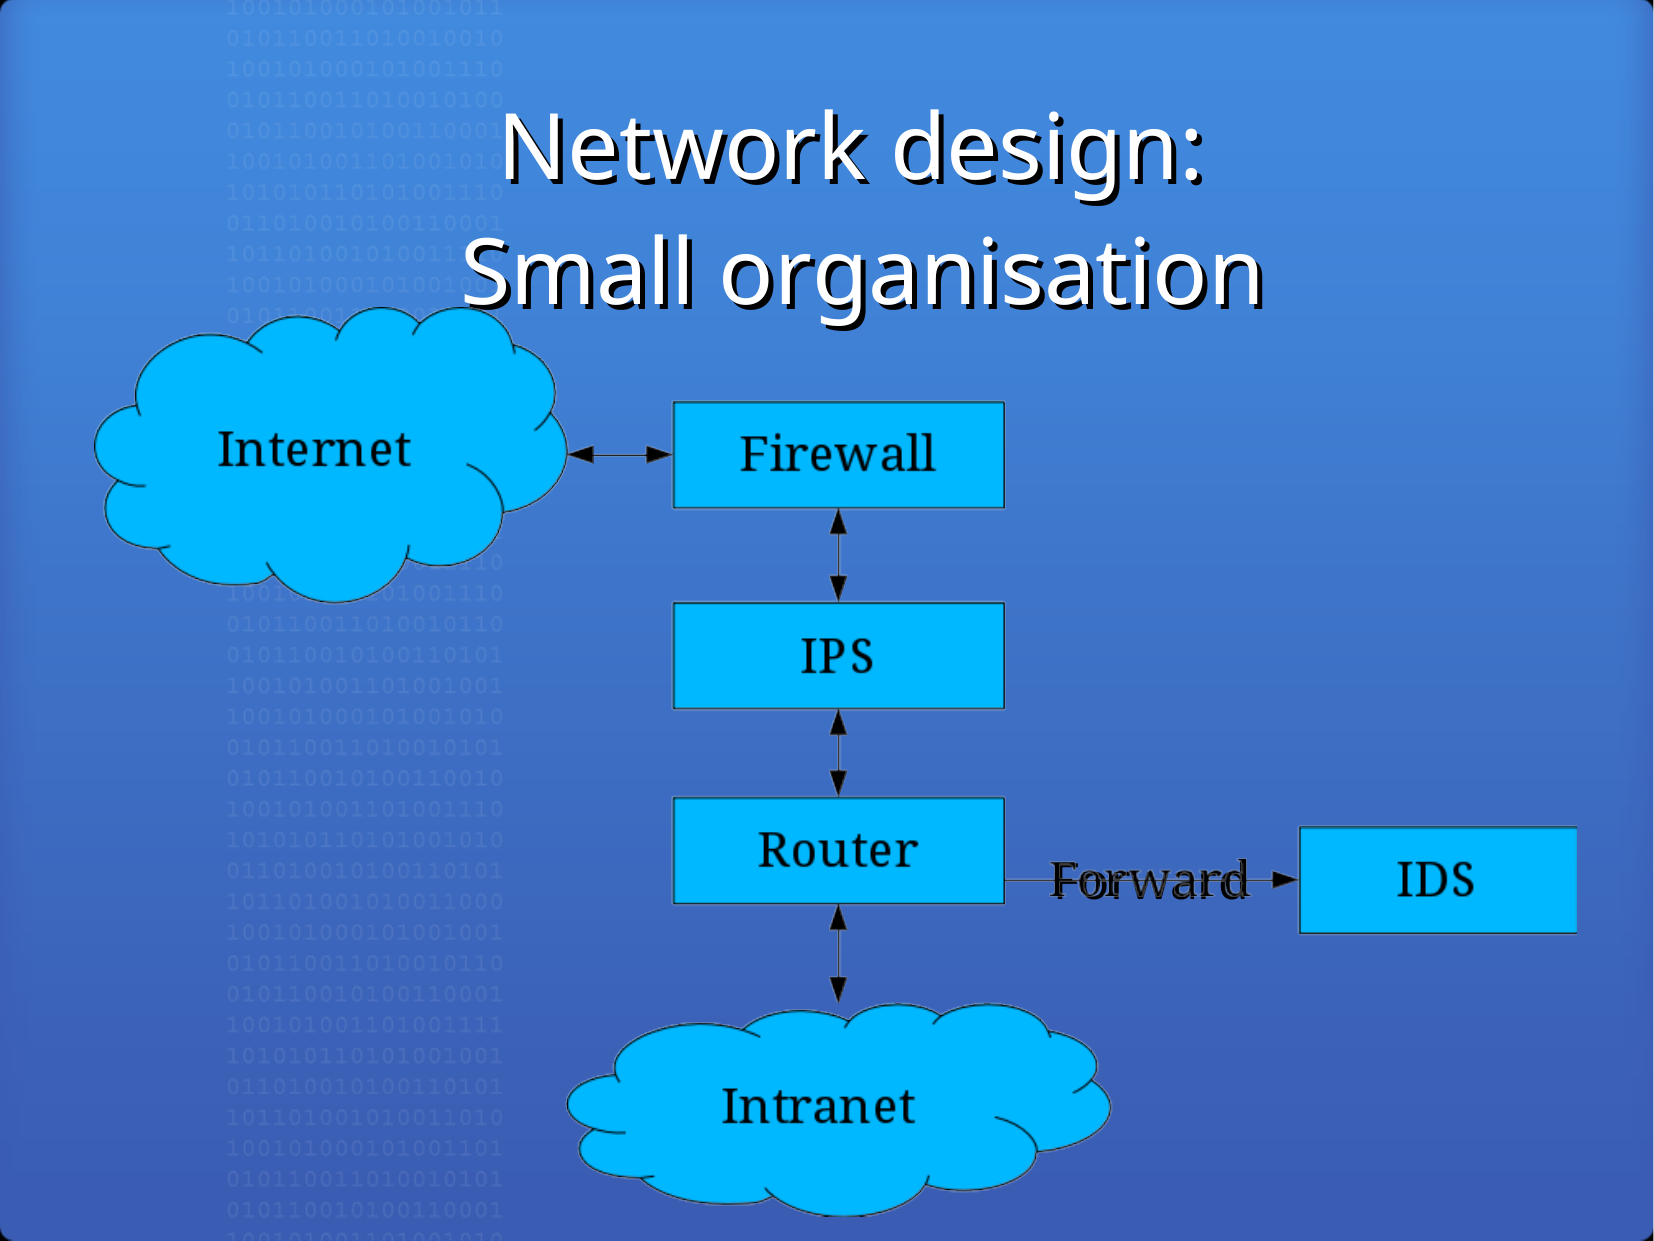

# Network design: Small organisation
Internet
Firewall
IPS
Router
IDS
Intranet